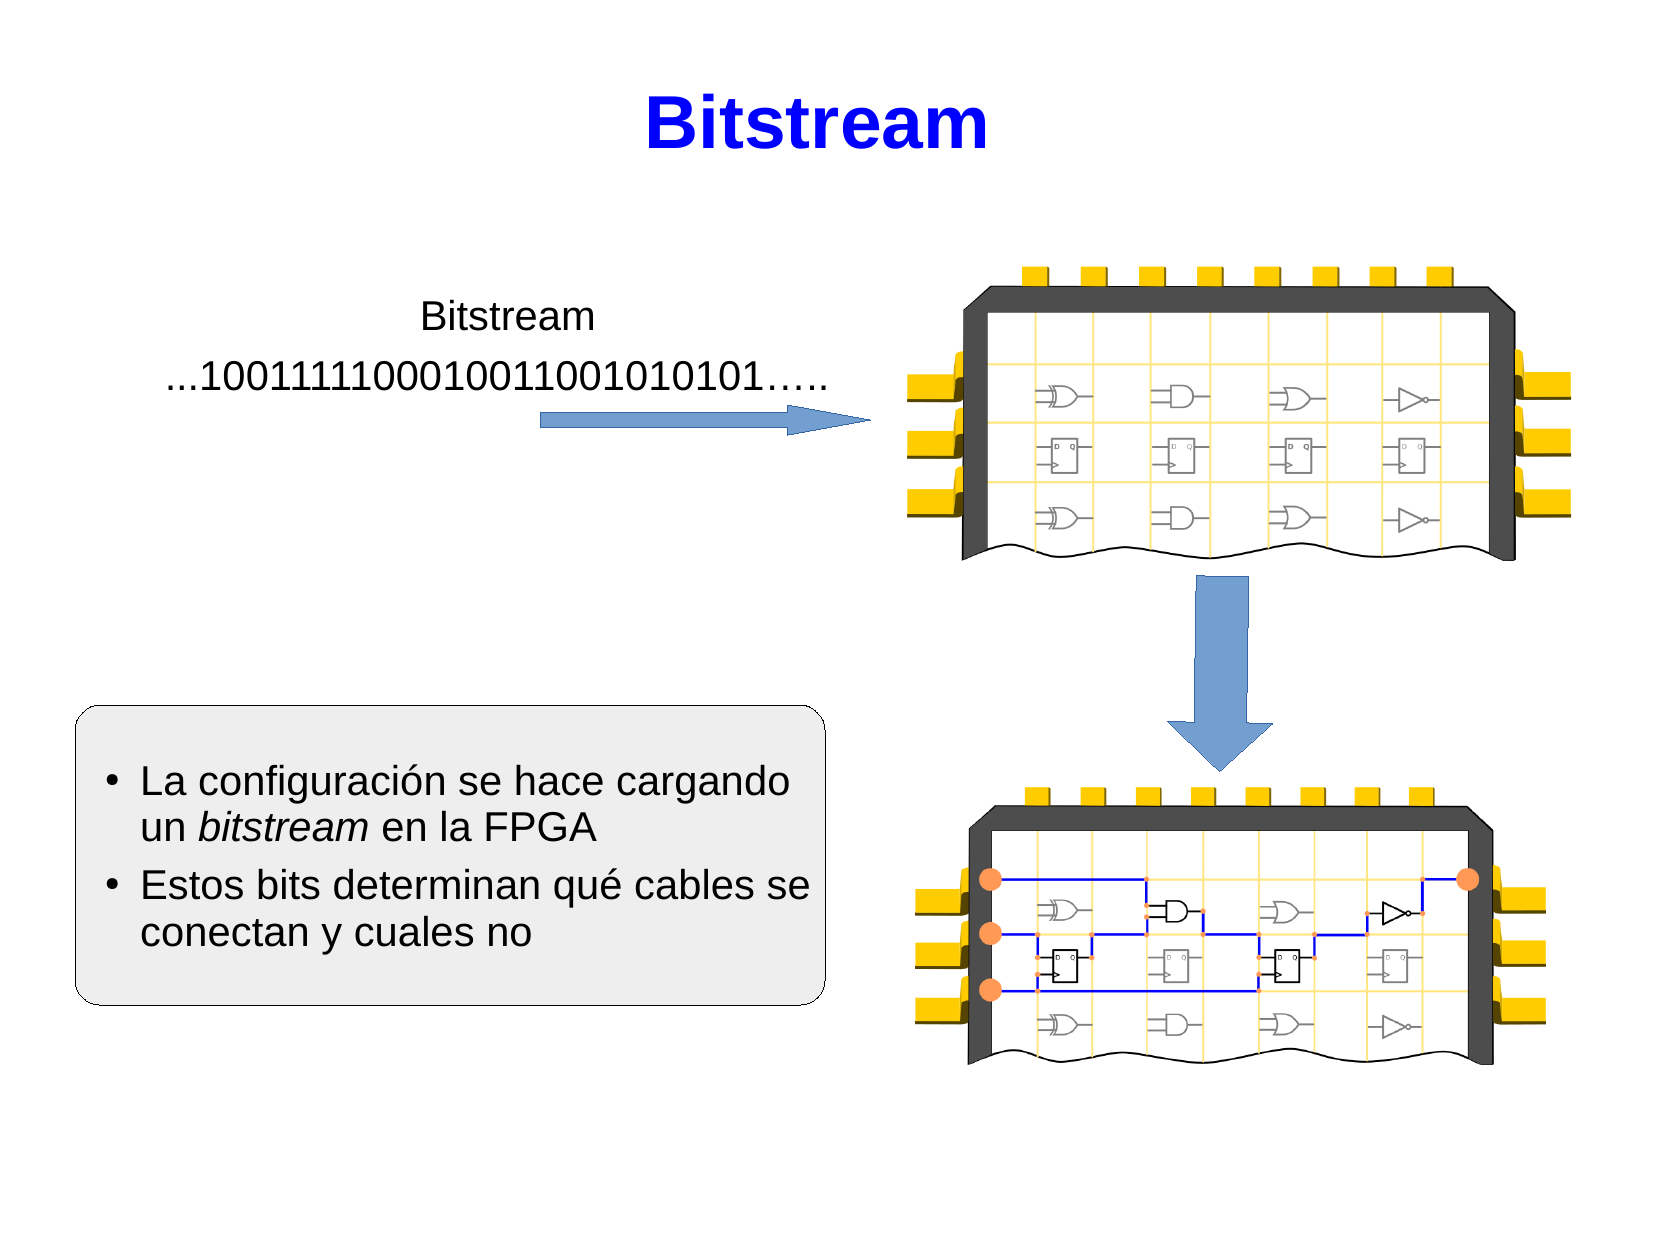

Bitstream
Bitstream
...1001111100010011001010101…..
La configuración se hace cargando un bitstream en la FPGA
Estos bits determinan qué cables se conectan y cuales no